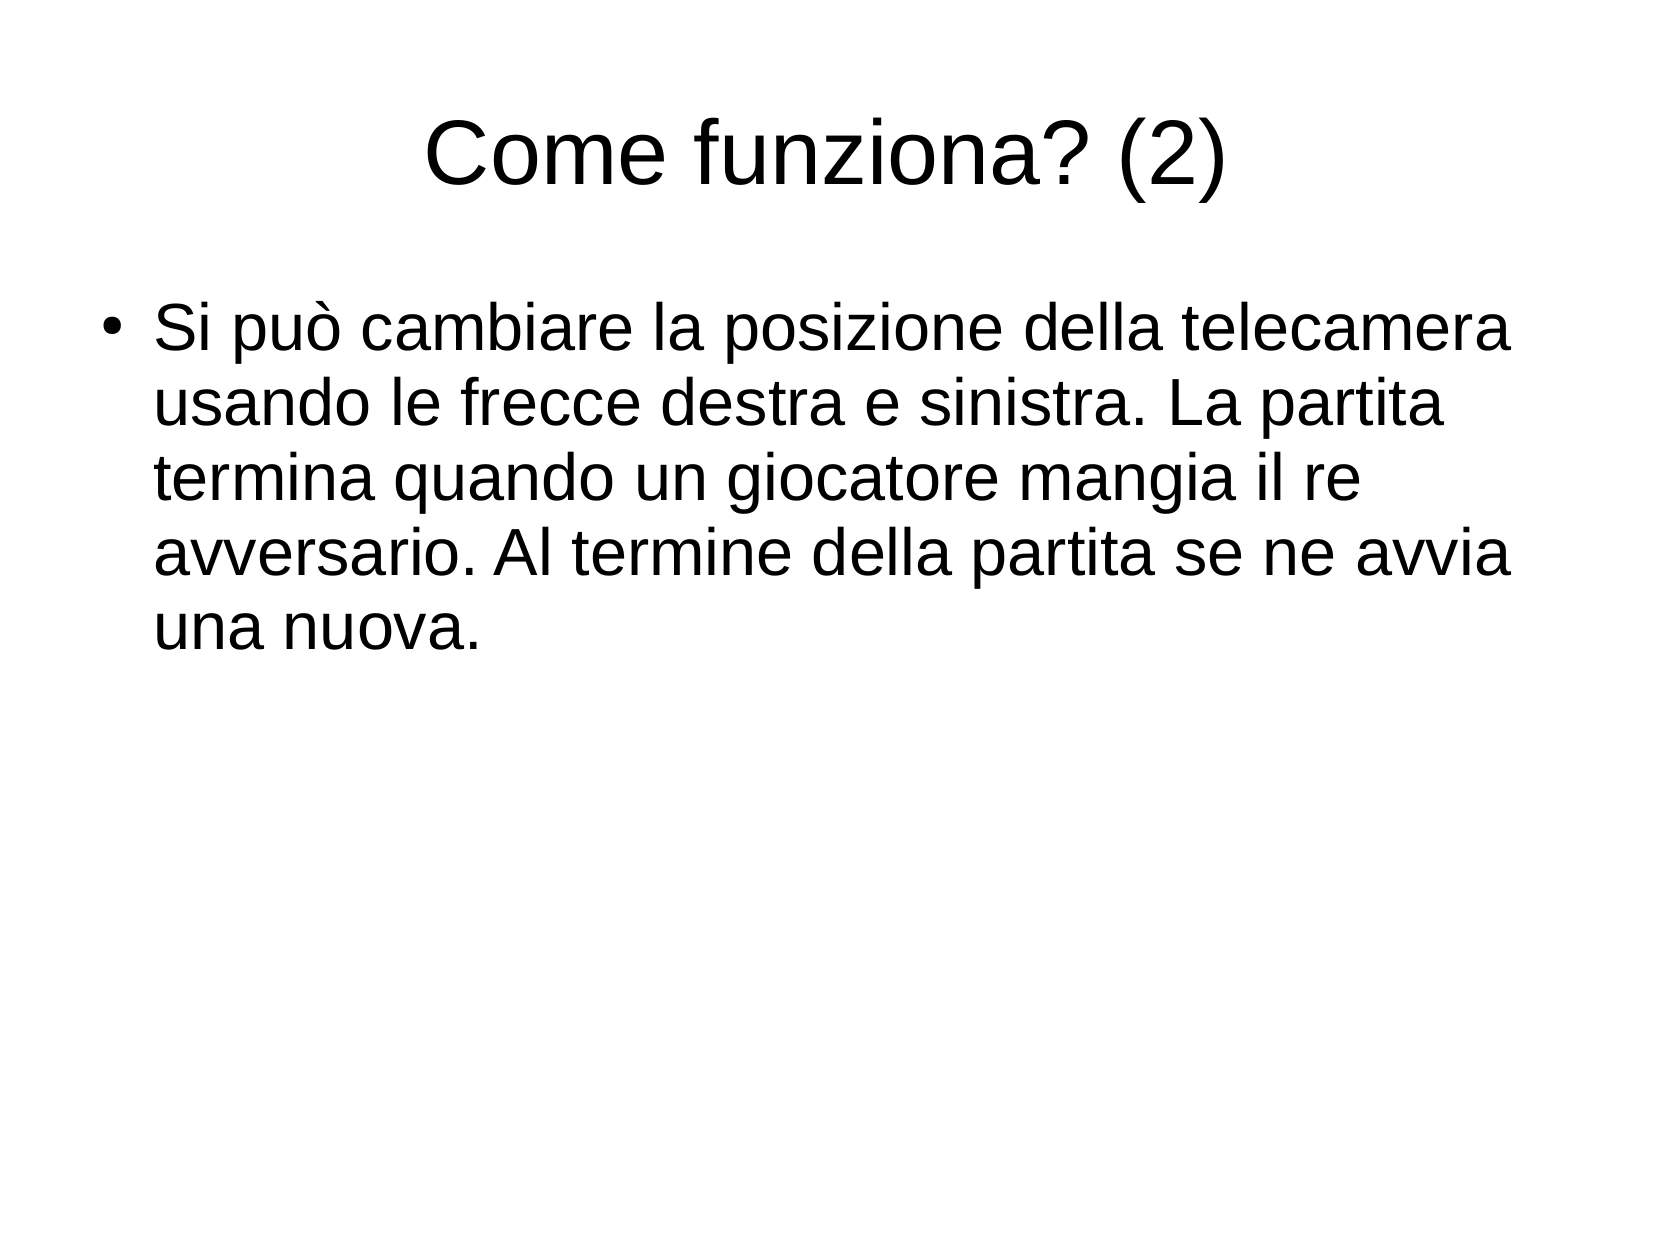

# Come funziona? (2)
Si può cambiare la posizione della telecamera usando le frecce destra e sinistra. La partita termina quando un giocatore mangia il re avversario. Al termine della partita se ne avvia una nuova.